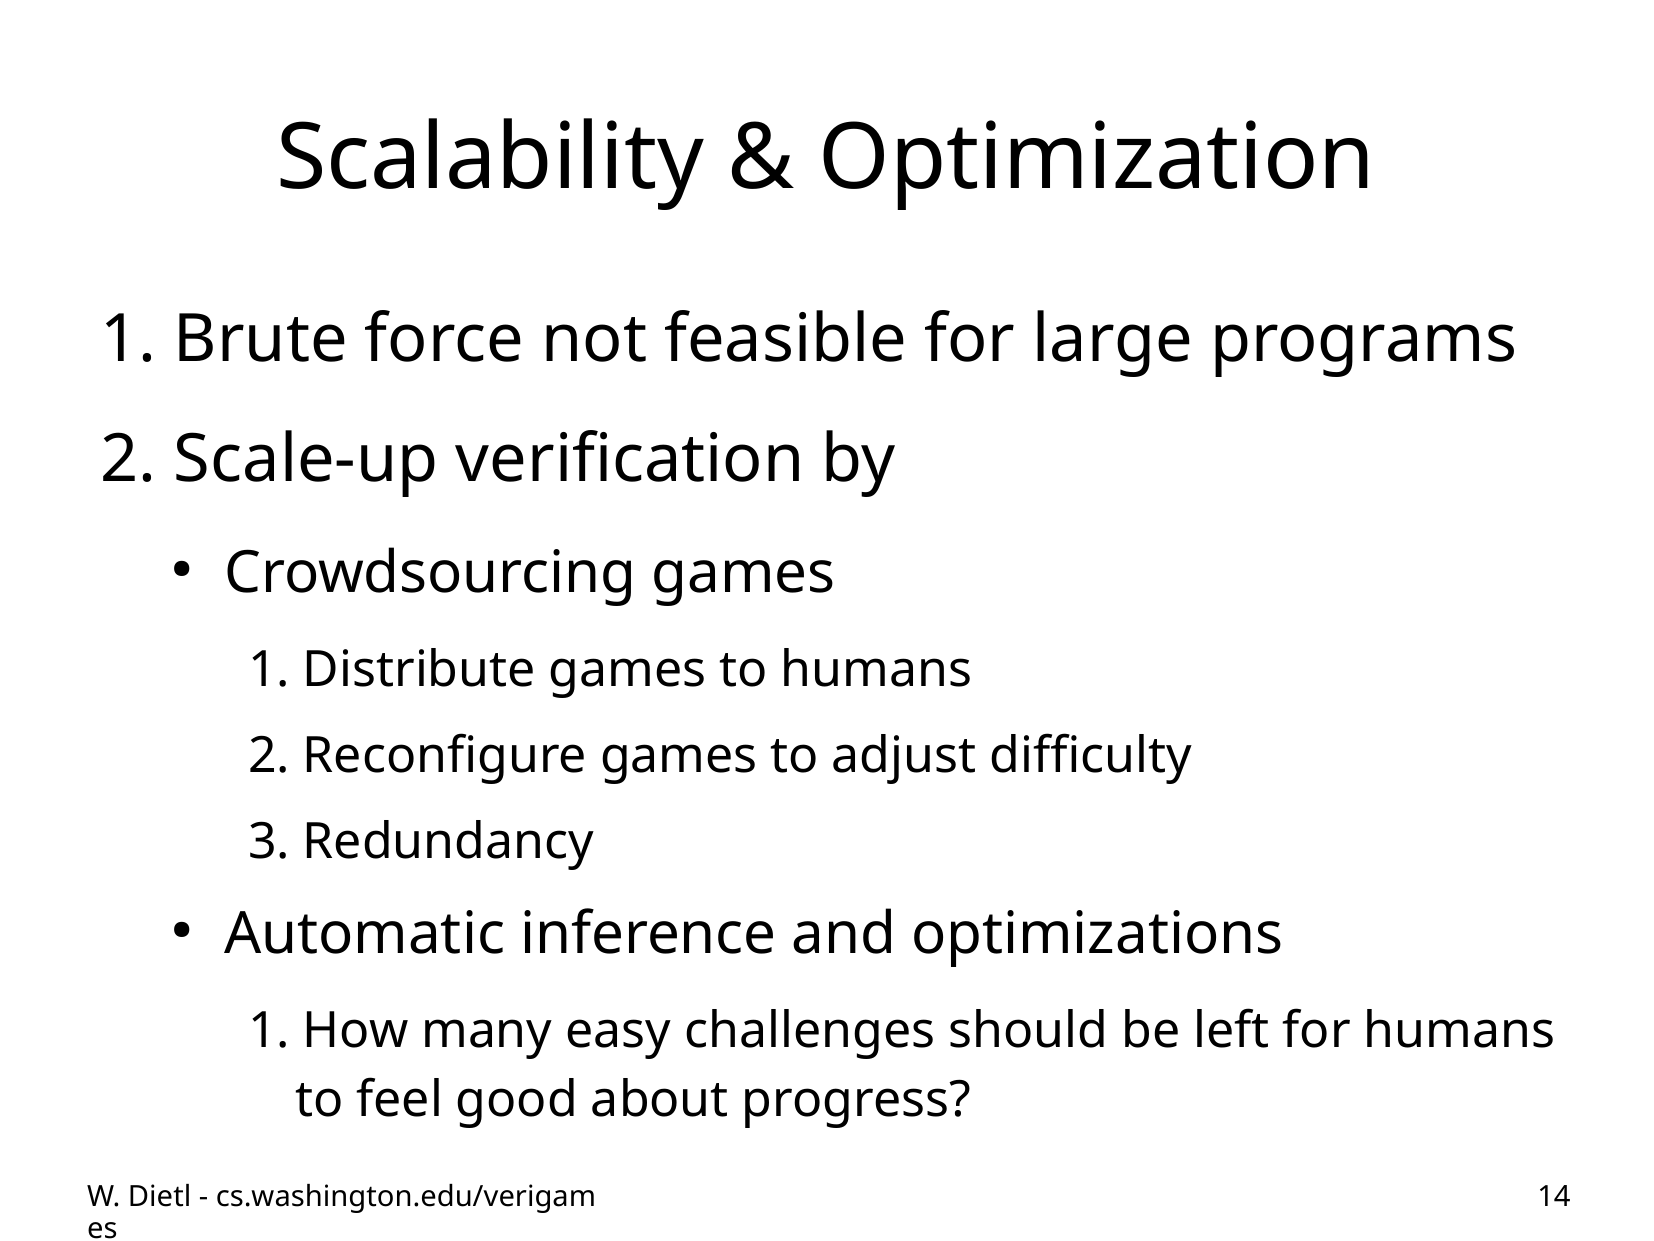

# Scalability & Optimization
Brute force not feasible for large programs
Scale-up verification by
Crowdsourcing games
Distribute games to humans
Reconfigure games to adjust difficulty
Redundancy
Automatic inference and optimizations
How many easy challenges should be left for humans to feel good about progress?
W. Dietl - cs.washington.edu/verigames
14